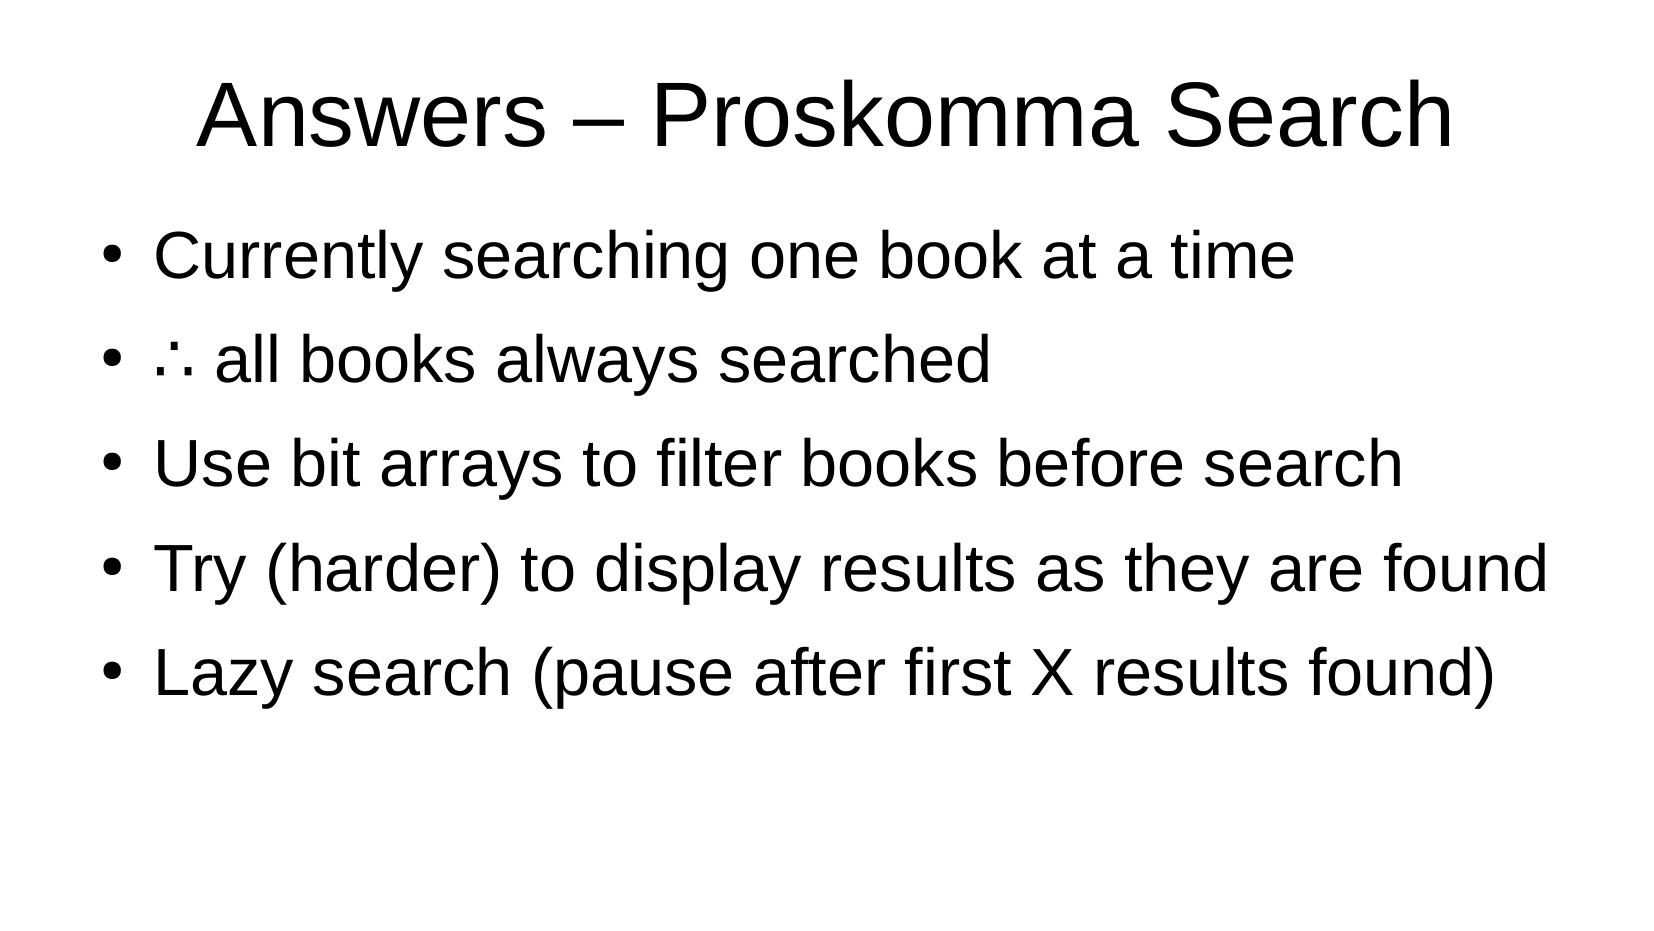

# Answers – Proskomma Search
Currently searching one book at a time
∴ all books always searched
Use bit arrays to filter books before search
Try (harder) to display results as they are found
Lazy search (pause after first X results found)